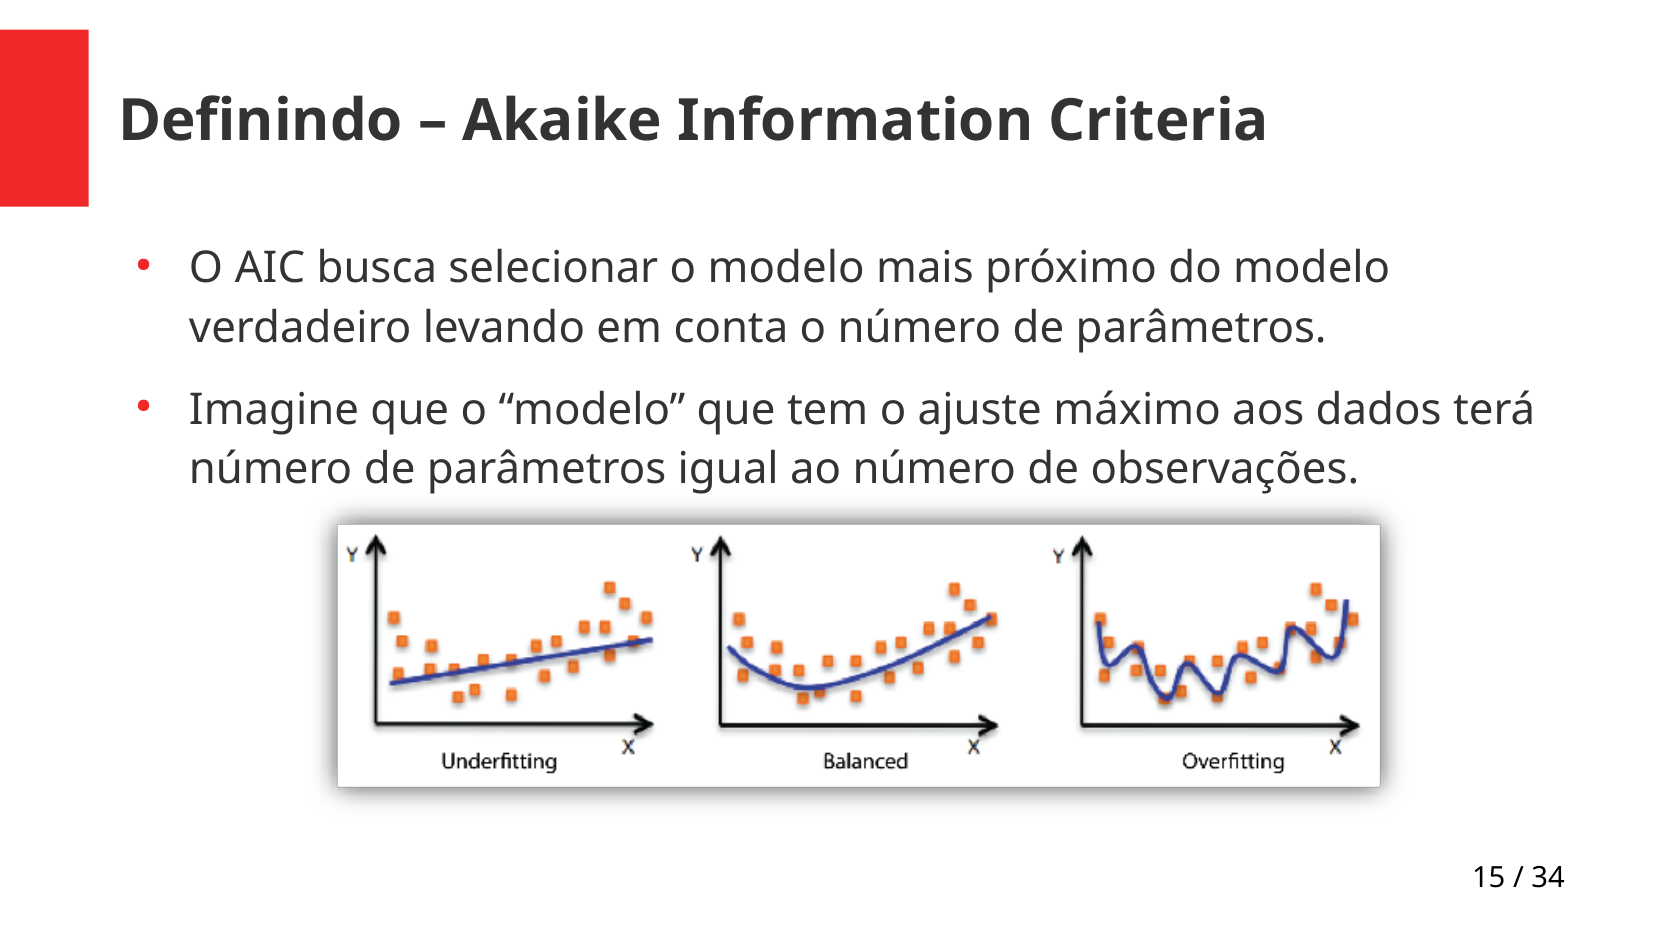

# Definindo – Akaike Information Criteria
O AIC busca selecionar o modelo mais próximo do modelo verdadeiro levando em conta o número de parâmetros.
Imagine que o “modelo” que tem o ajuste máximo aos dados terá número de parâmetros igual ao número de observações.
15